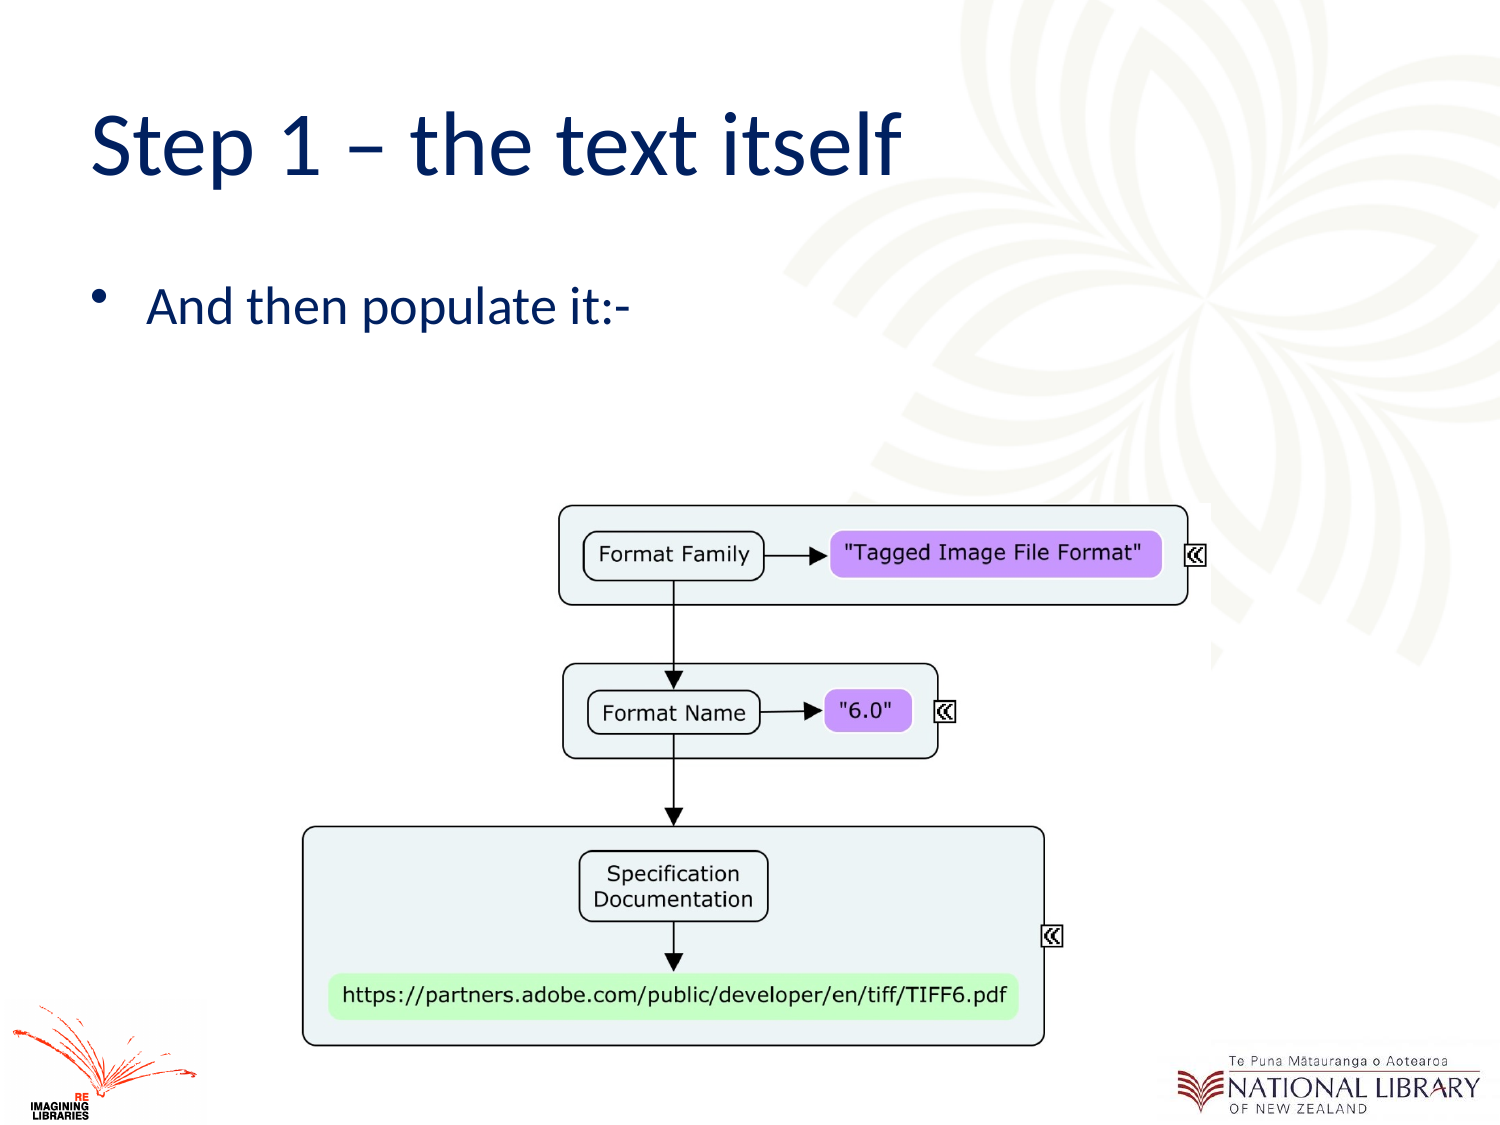

# Step 1 – the text itself
And then populate it:-